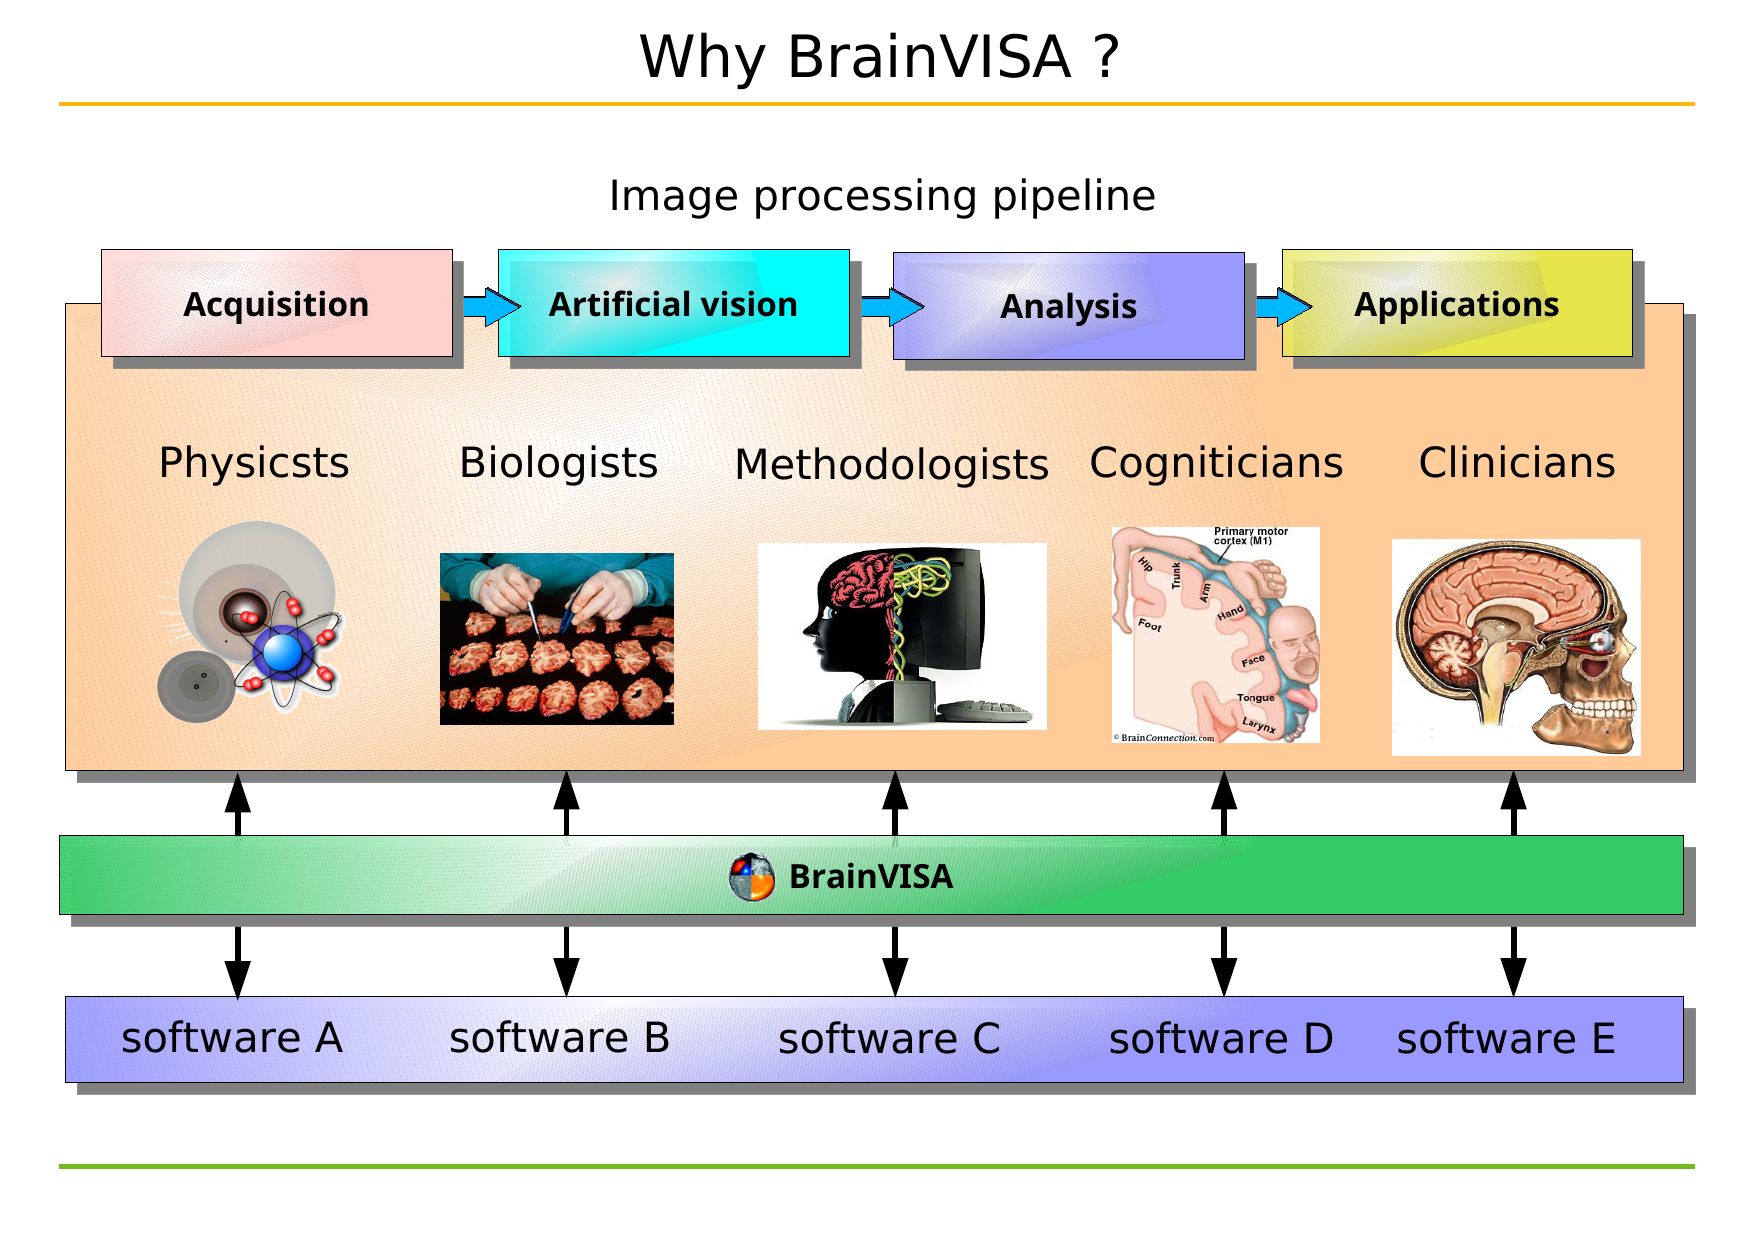

Why BrainVISA ?
Image processing pipeline
Acquisition
Artificial vision
Applications
Analysis
Physicsts
Biologists
Cogniticians
Clinicians
Methodologists
software A
software B
software C
software D
software E
BrainVISA